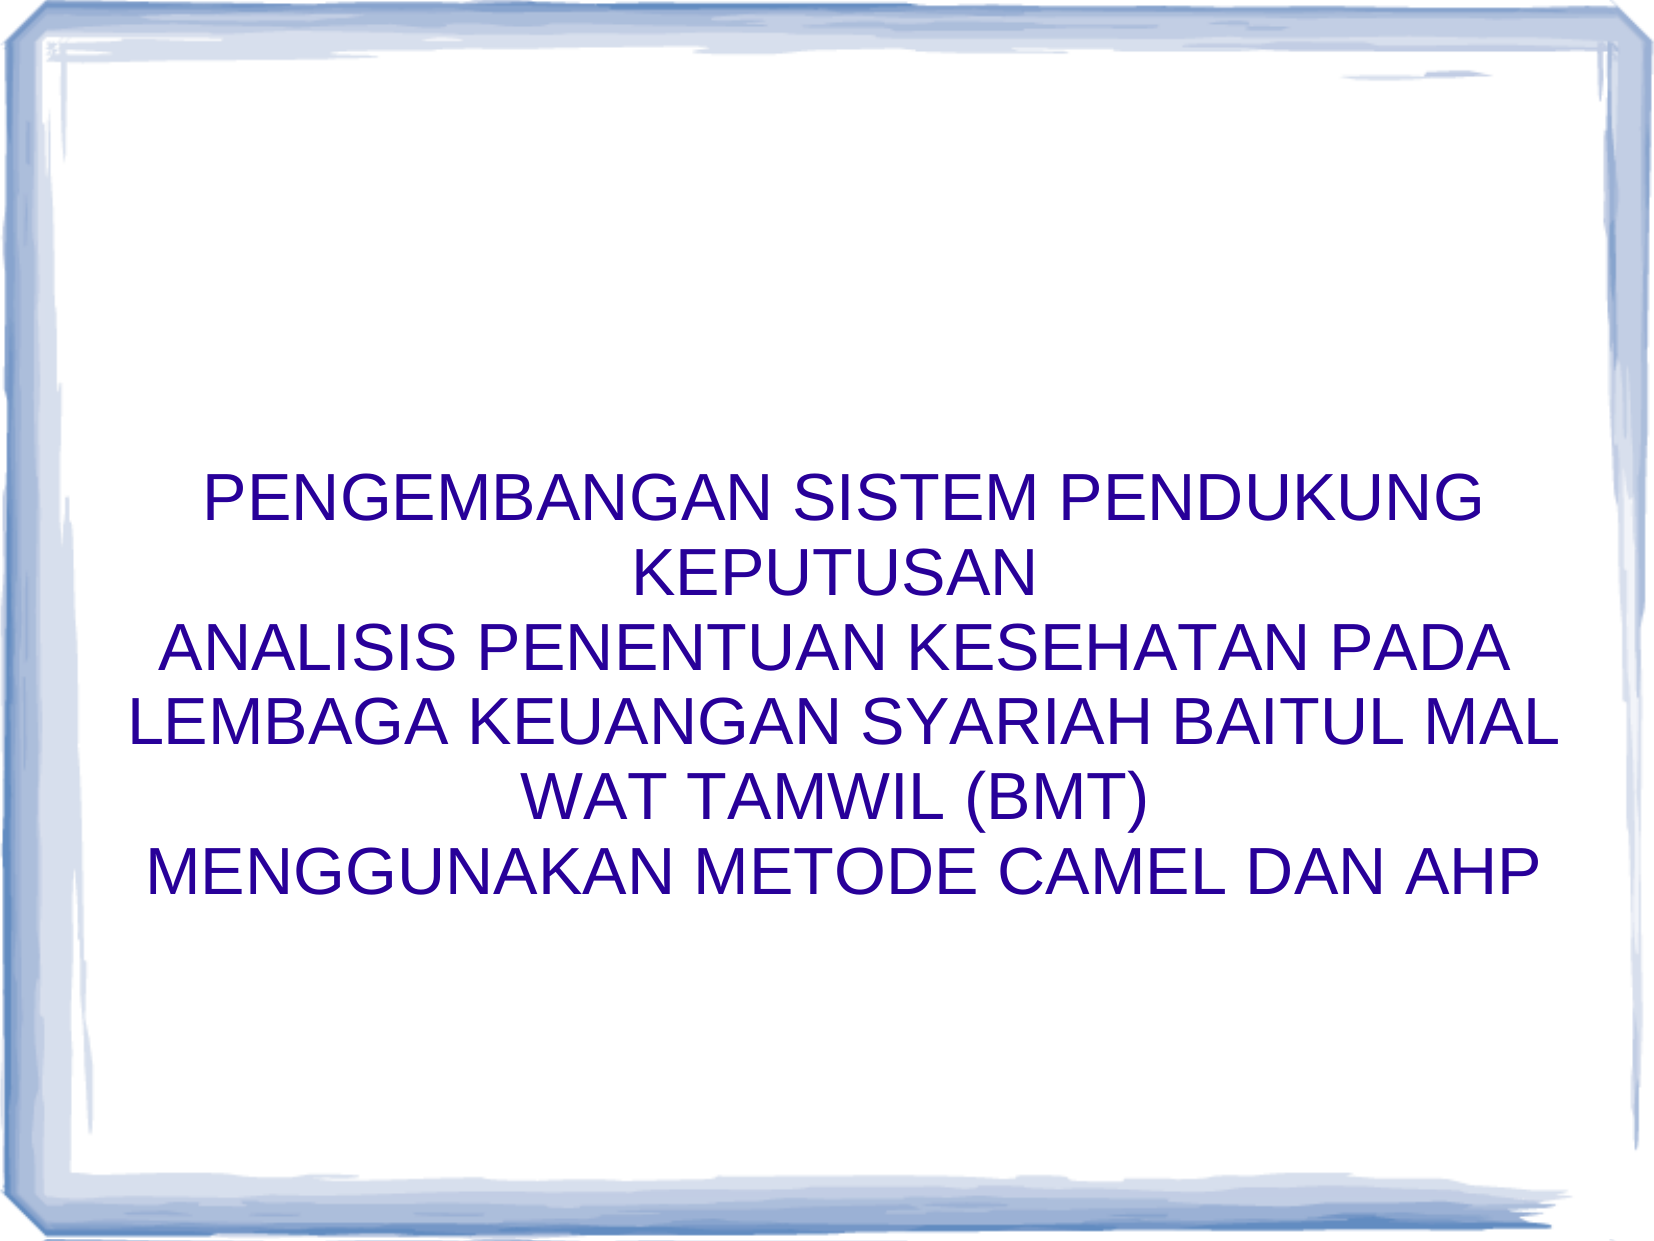

# PENGEMBANGAN SISTEM PENDUKUNG KEPUTUSAN
ANALISIS PENENTUAN KESEHATAN PADA
LEMBAGA KEUANGAN SYARIAH BAITUL MAL WAT TAMWIL (BMT)
MENGGUNAKAN METODE CAMEL DAN AHP